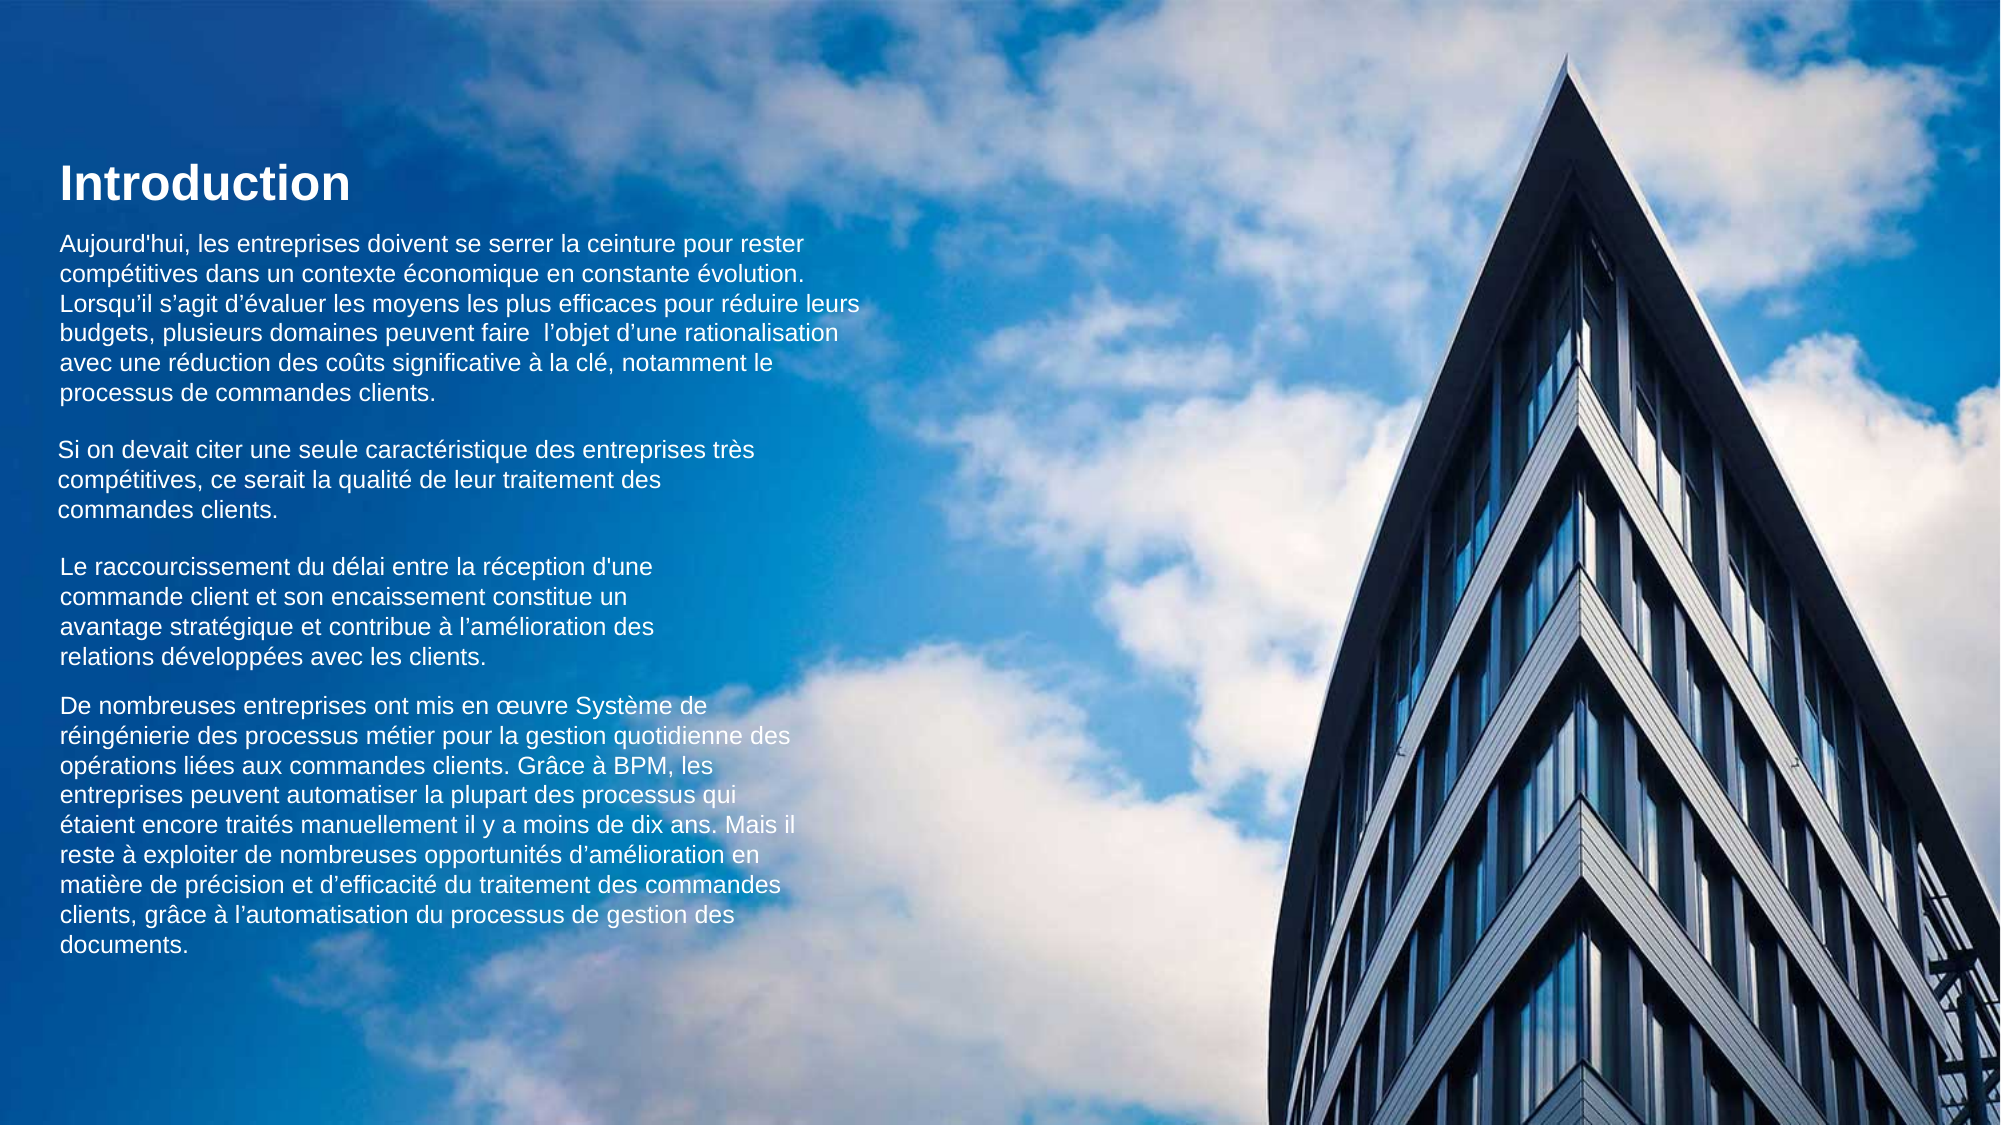

Introduction
Aujourd'hui, les entreprises doivent se serrer la ceinture pour rester compétitives dans un contexte économique en constante évolution. Lorsqu’il s’agit d’évaluer les moyens les plus efficaces pour réduire leurs budgets, plusieurs domaines peuvent faire l’objet d’une rationalisation avec une réduction des coûts significative à la clé, notamment le processus de commandes clients.
Si on devait citer une seule caractéristique des entreprises très compétitives, ce serait la qualité de leur traitement des commandes clients.
Le raccourcissement du délai entre la réception d'une commande client et son encaissement constitue un avantage stratégique et contribue à l’amélioration des relations développées avec les clients.
De nombreuses entreprises ont mis en œuvre Système de réingénierie des processus métier pour la gestion quotidienne des opérations liées aux commandes clients. Grâce à BPM, les entreprises peuvent automatiser la plupart des processus qui étaient encore traités manuellement il y a moins de dix ans. Mais il reste à exploiter de nombreuses opportunités d’amélioration en matière de précision et d’efficacité du traitement des commandes clients, grâce à l’automatisation du processus de gestion des documents.